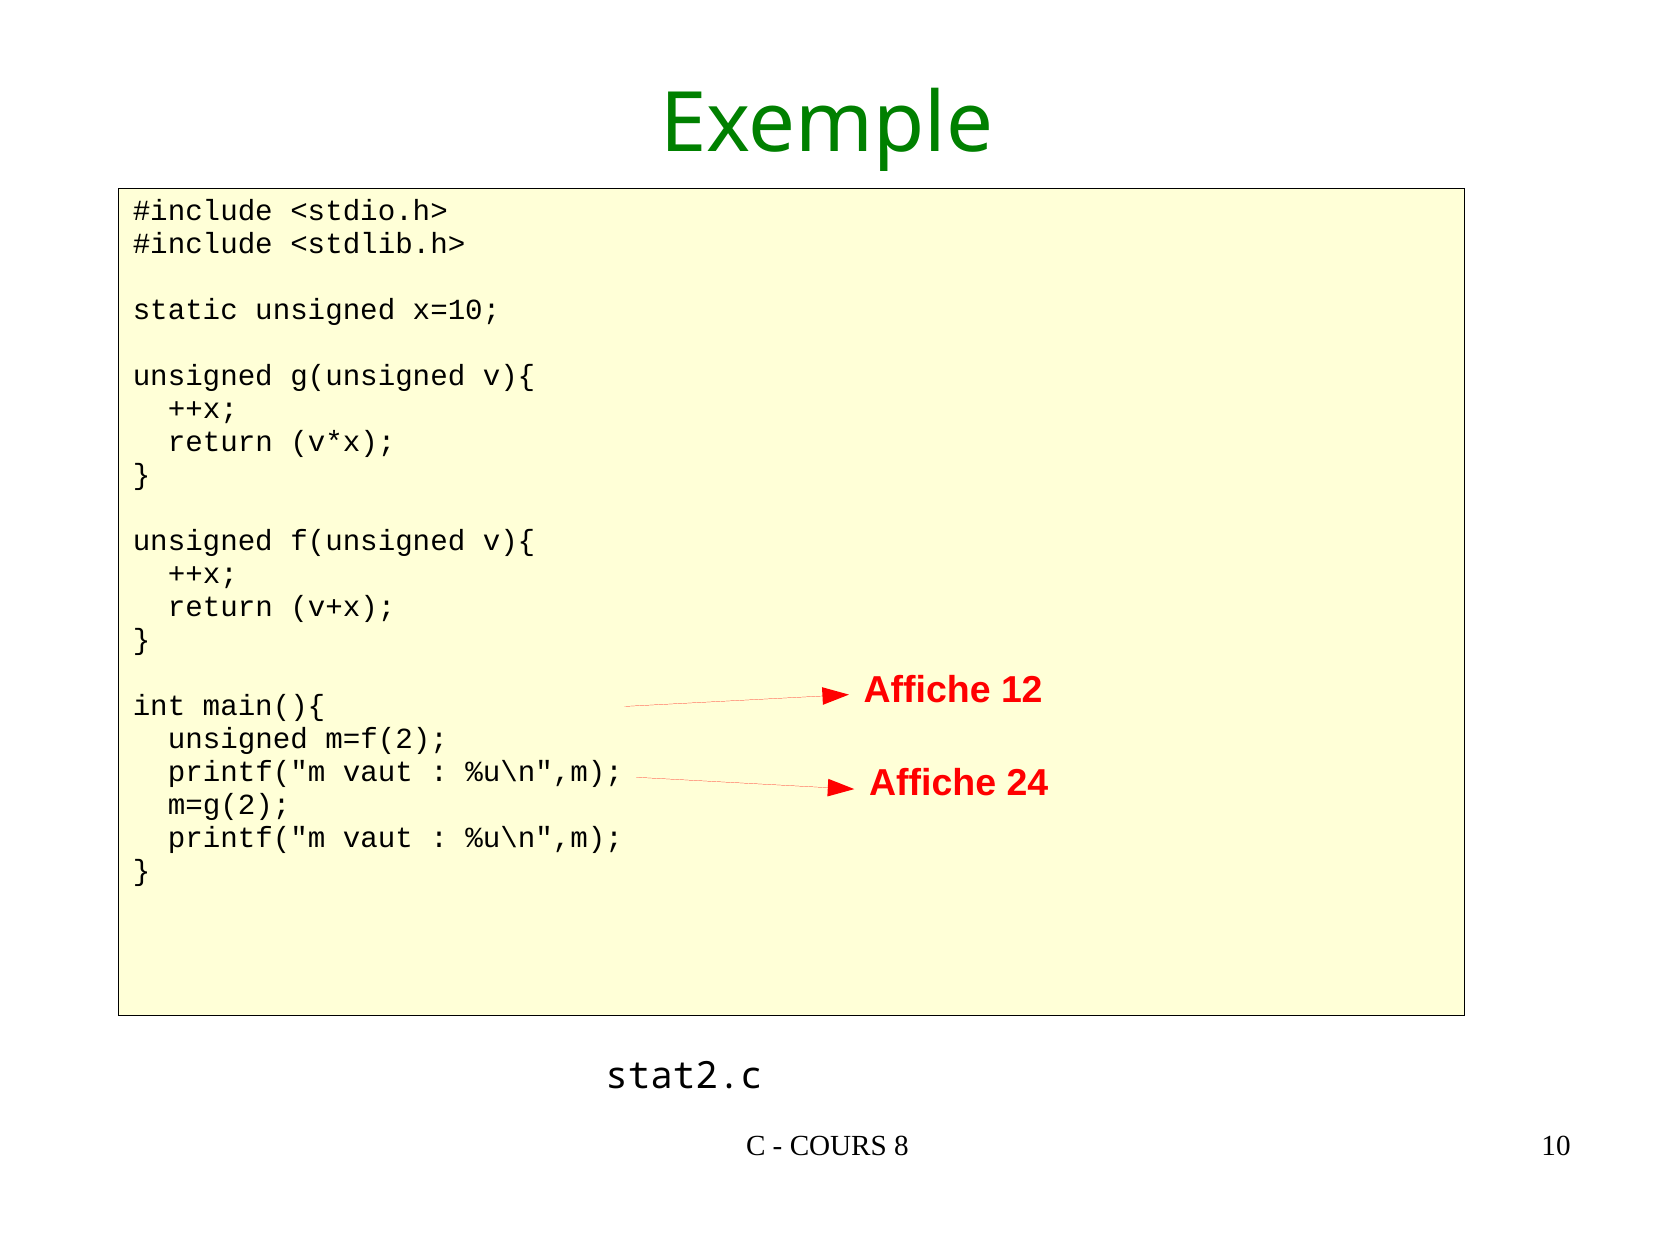

# Exemple
#include <stdio.h>
#include <stdlib.h>
static unsigned x=10;
unsigned g(unsigned v){
 ++x;
 return (v*x);
}
unsigned f(unsigned v){
 ++x;
 return (v+x);
}
int main(){
 unsigned m=f(2);
 printf("m vaut : %u\n",m);
 m=g(2);
 printf("m vaut : %u\n",m);
}
Affiche 12
Affiche 24
stat2.c
C - COURS 8
10